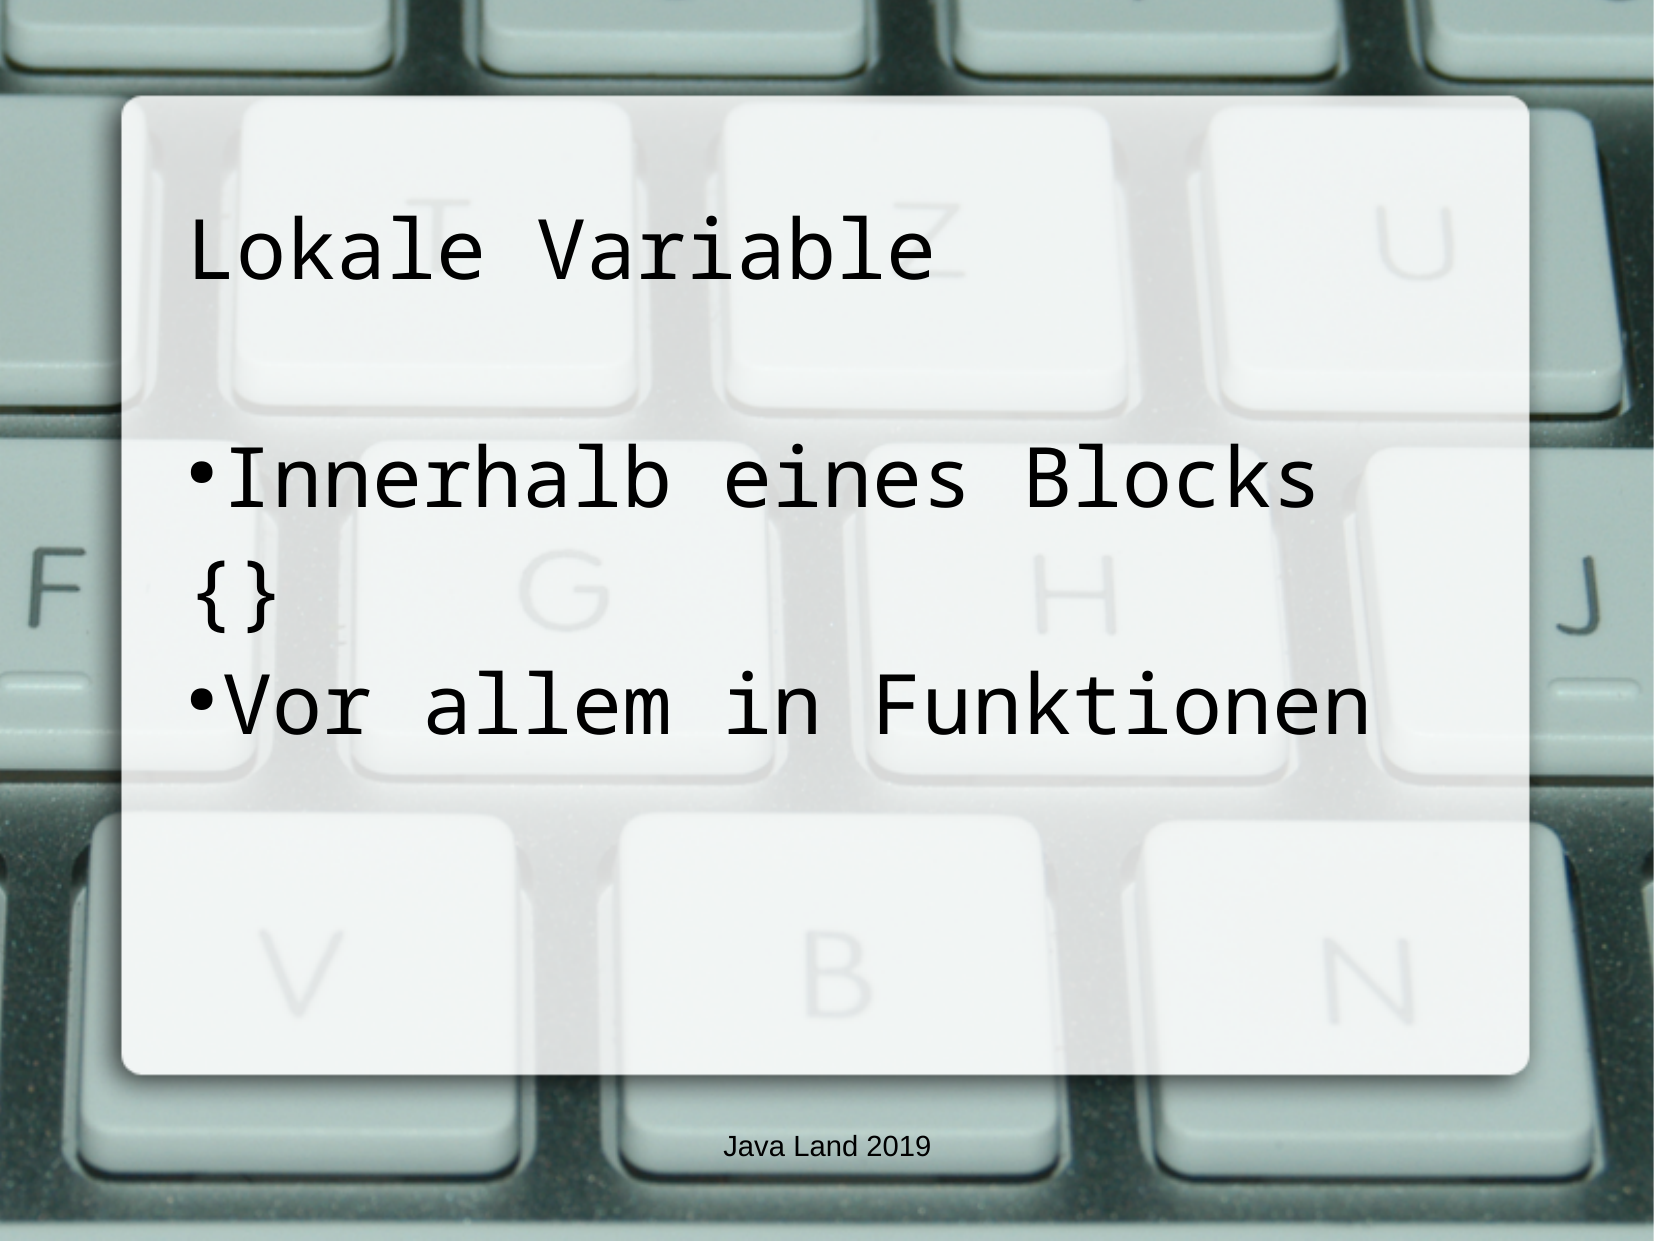

#
Lokale Variable
Innerhalb eines Blocks
{}
Vor allem in Funktionen